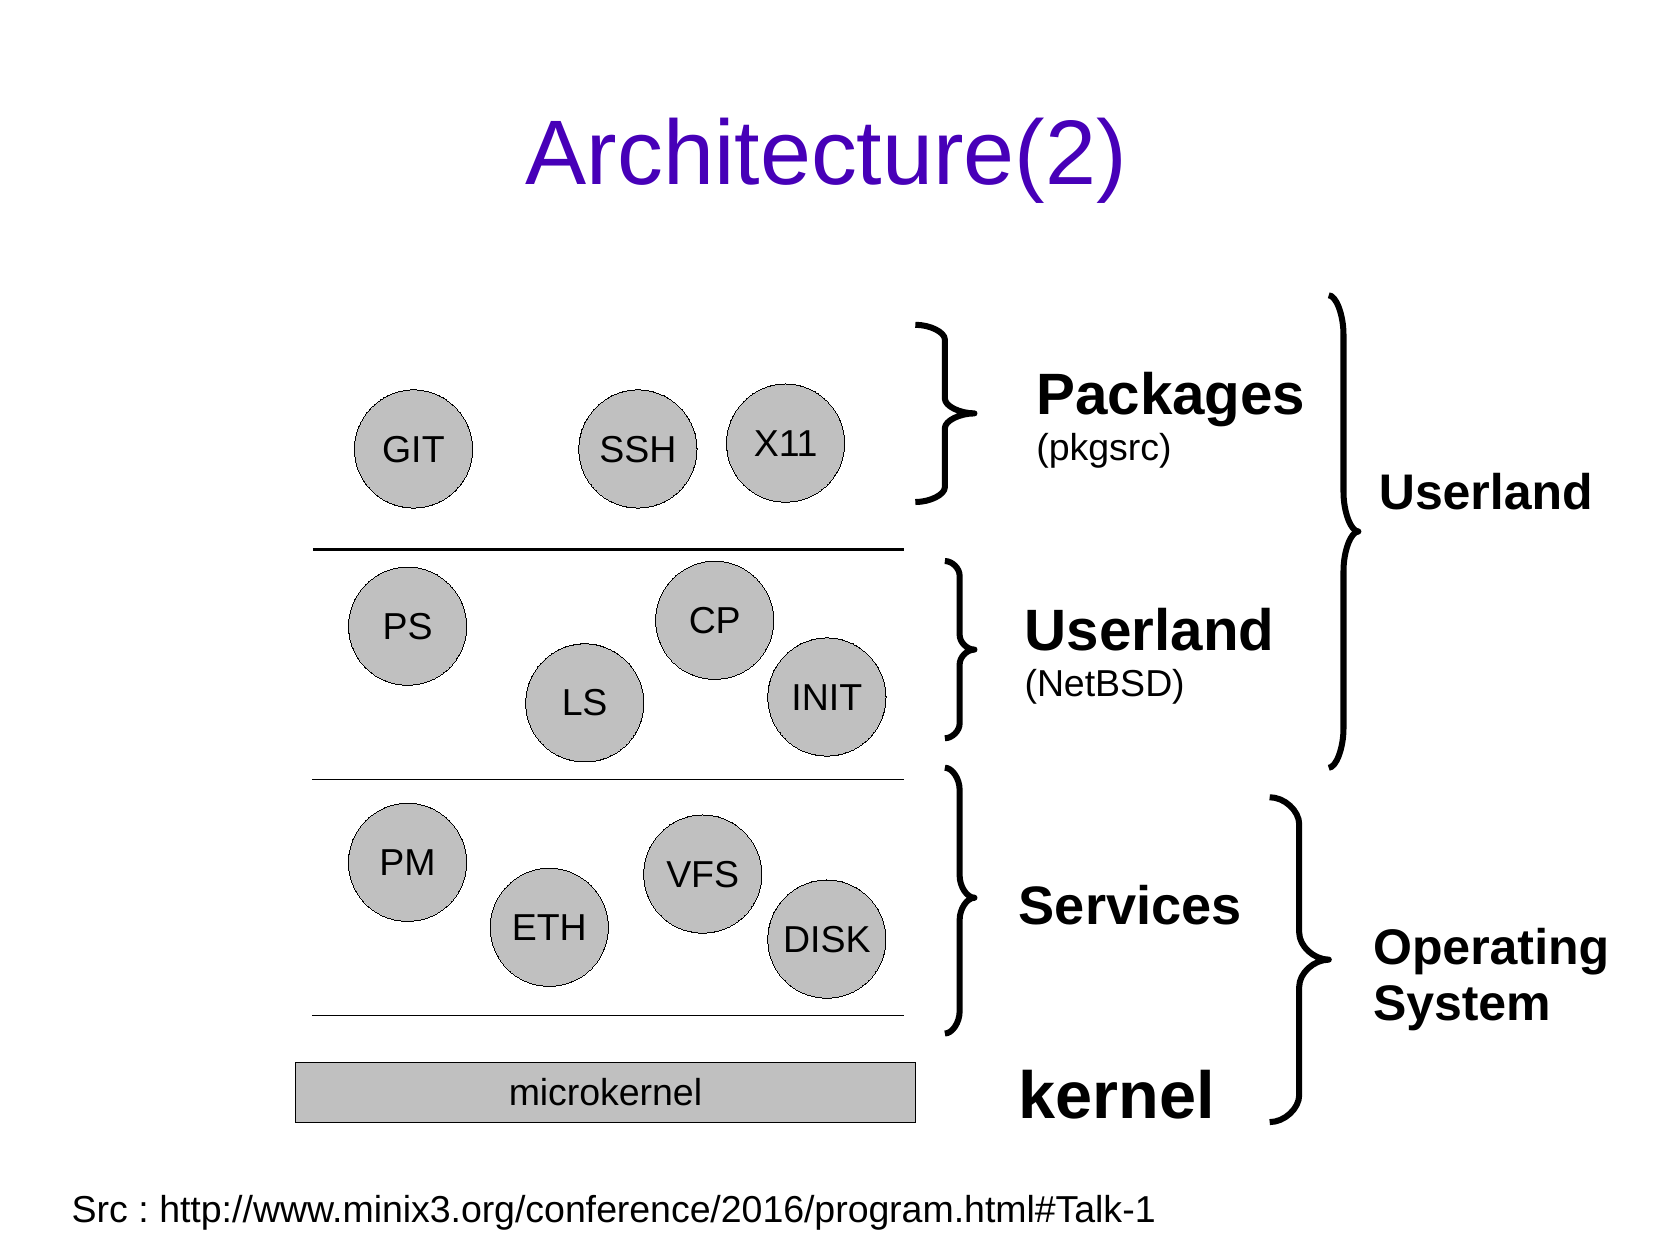

# Architecture(2)
Packages
(pkgsrc)
X11
GIT
SSH
Userland
CP
PS
Userland
(NetBSD)
INIT
LS
PM
VFS
Services
ETH
DISK
Operating
System
kernel
microkernel
Src : http://www.minix3.org/conference/2016/program.html#Talk-1